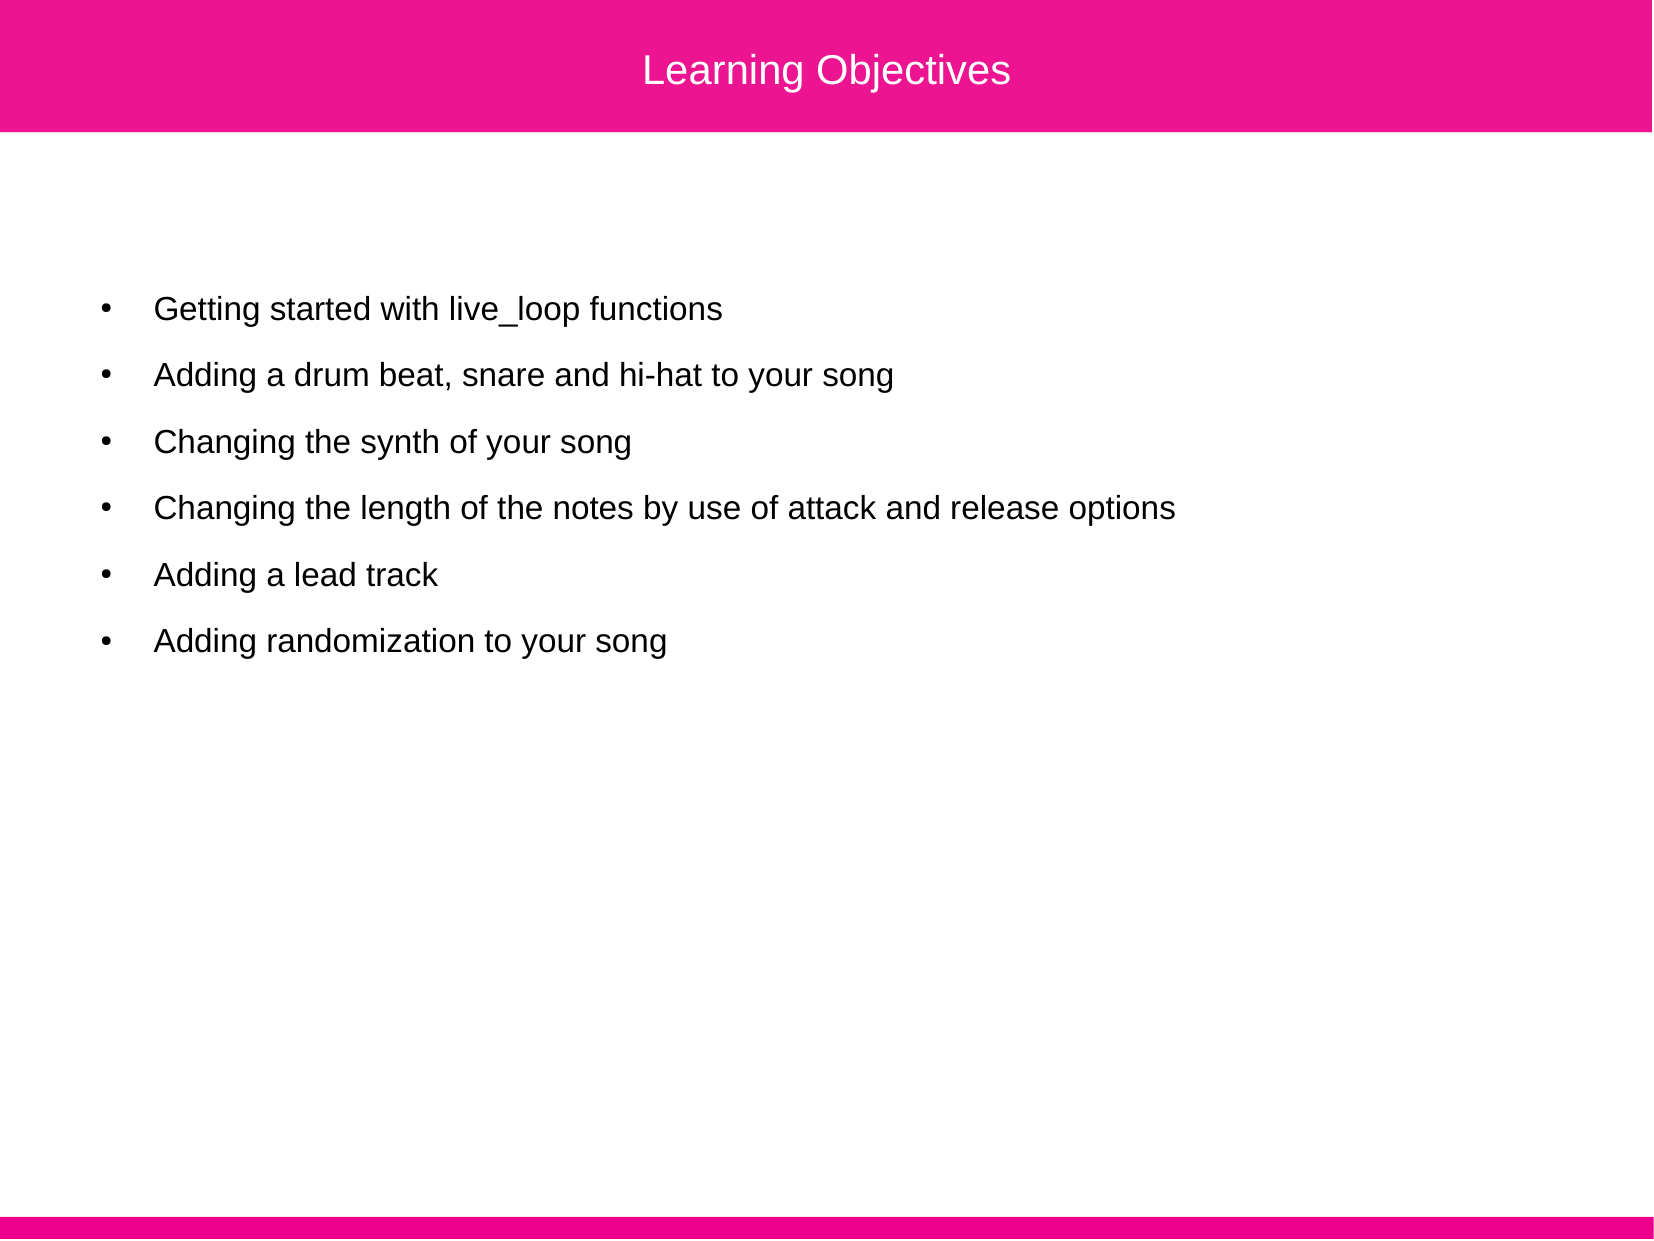

# Learning Objectives
Getting started with live_loop functions
Adding a drum beat, snare and hi-hat to your song
Changing the synth of your song
Changing the length of the notes by use of attack and release options
Adding a lead track
Adding randomization to your song